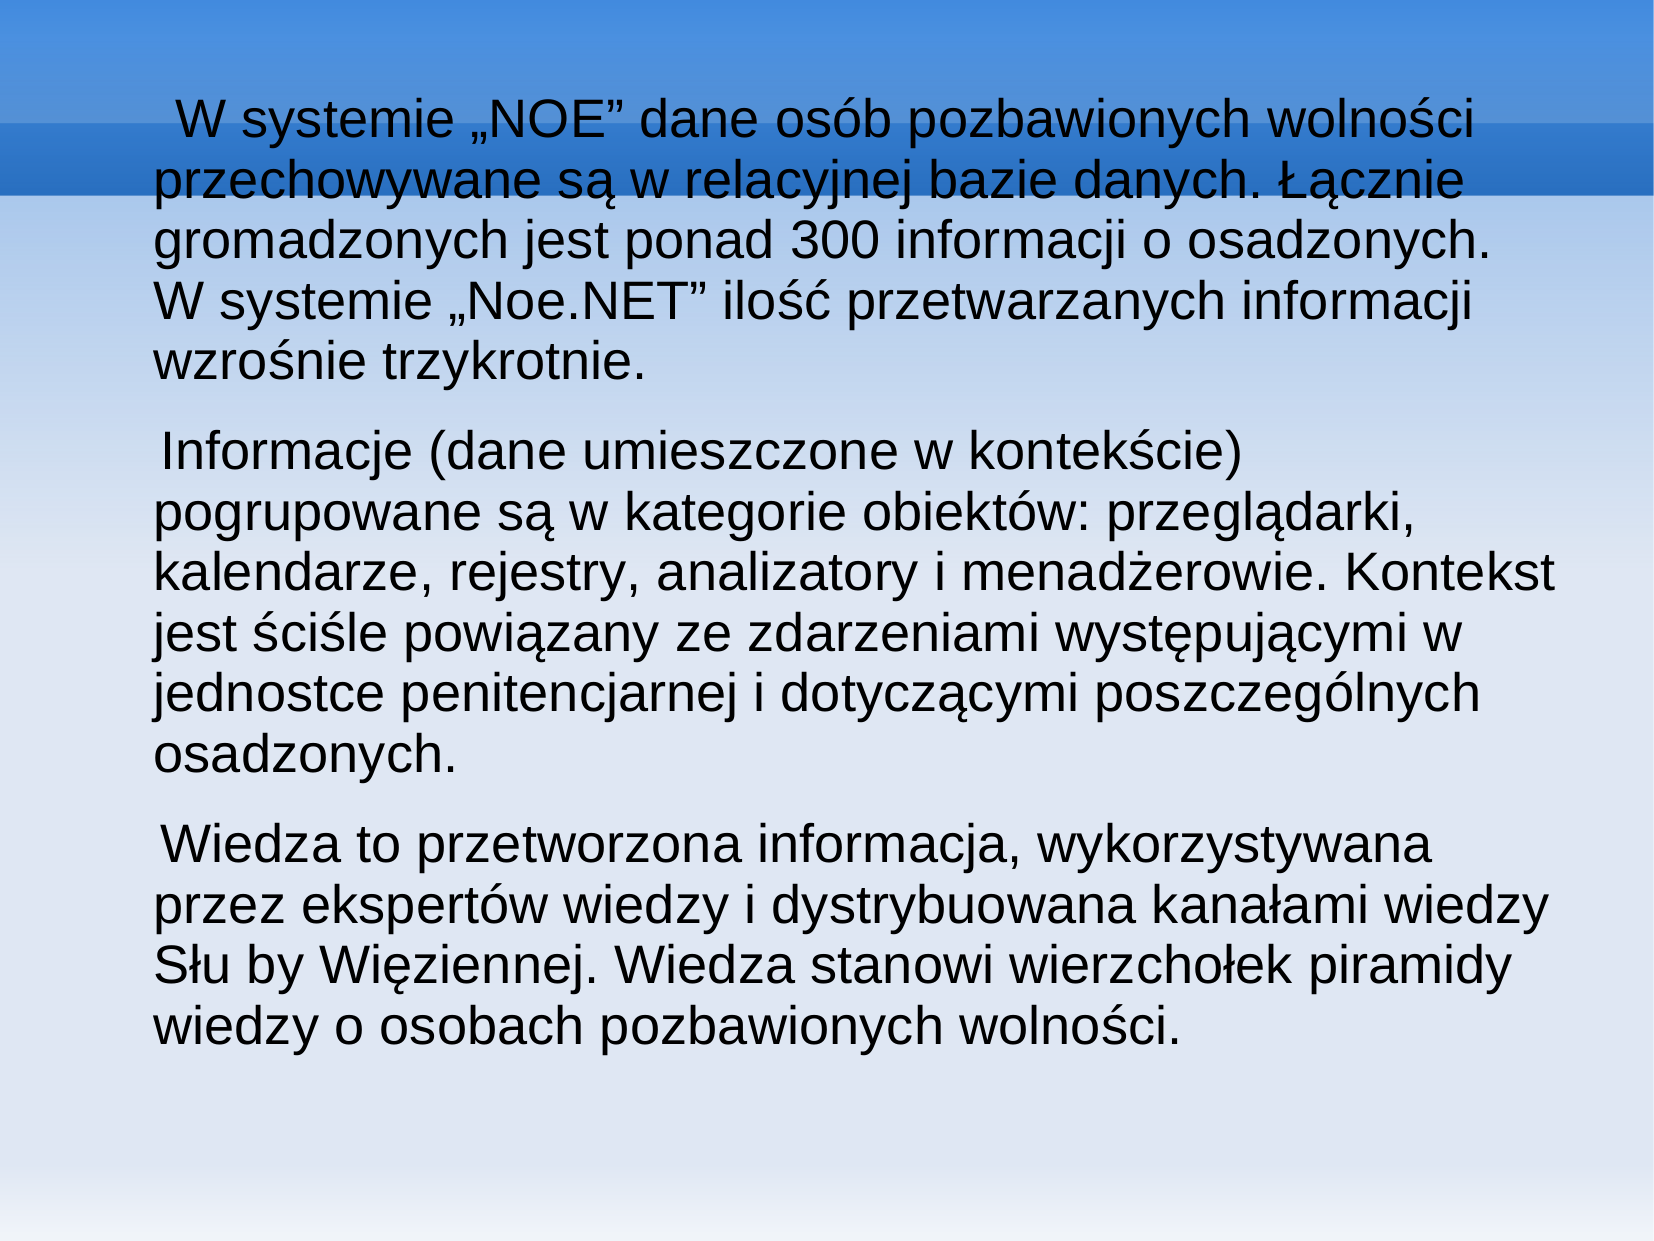

#
 W systemie „NOE” dane osób pozbawionych wolności przechowywane są w relacyjnej bazie danych. Łącznie gromadzonych jest ponad 300 informacji o osadzonych.
W systemie „Noe.NET” ilość przetwarzanych informacji wzrośnie trzykrotnie.
 Informacje (dane umieszczone w kontekście) pogrupowane są w kategorie obiektów: przeglądarki, kalendarze, rejestry, analizatory i menadżerowie. Kontekst jest ściśle powiązany ze zdarzeniami występującymi w jednostce penitencjarnej i dotyczącymi poszczególnych osadzonych.
 Wiedza to przetworzona informacja, wykorzystywana przez ekspertów wiedzy i dystrybuowana kanałami wiedzy Słu by Więziennej. Wiedza stanowi wierzchołek piramidy wiedzy o osobach pozbawionych wolności.